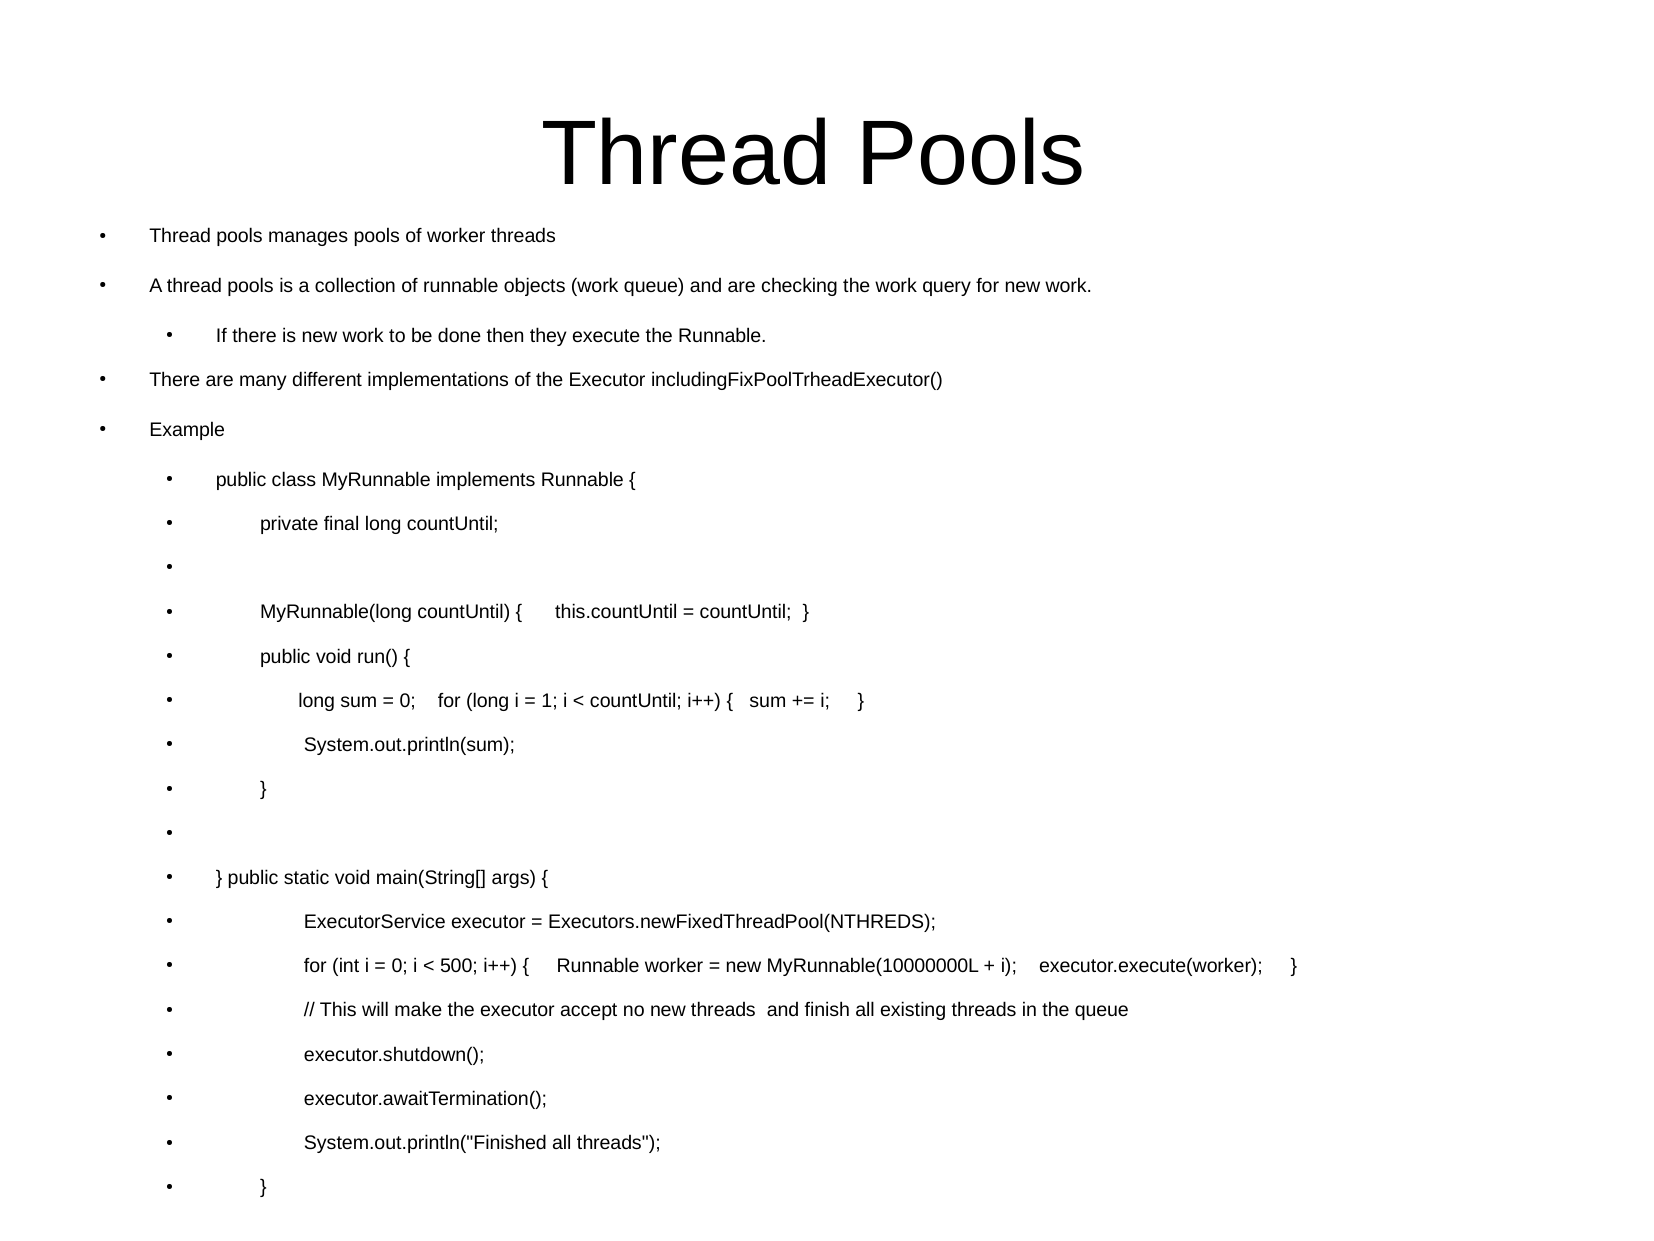

# Thread Pools
Thread pools manages pools of worker threads
A thread pools is a collection of runnable objects (work queue) and are checking the work query for new work.
If there is new work to be done then they execute the Runnable.
There are many different implementations of the Executor includingFixPoolTrheadExecutor()
Example
public class MyRunnable implements Runnable {
 private final long countUntil;
 MyRunnable(long countUntil) { this.countUntil = countUntil; }
 public void run() {
 long sum = 0; for (long i = 1; i < countUntil; i++) { sum += i; }
 System.out.println(sum);
 }
} public static void main(String[] args) {
 ExecutorService executor = Executors.newFixedThreadPool(NTHREDS);
 for (int i = 0; i < 500; i++) { Runnable worker = new MyRunnable(10000000L + i); executor.execute(worker); }
 // This will make the executor accept no new threads and finish all existing threads in the queue
 executor.shutdown();
 executor.awaitTermination();
 System.out.println("Finished all threads");
 }